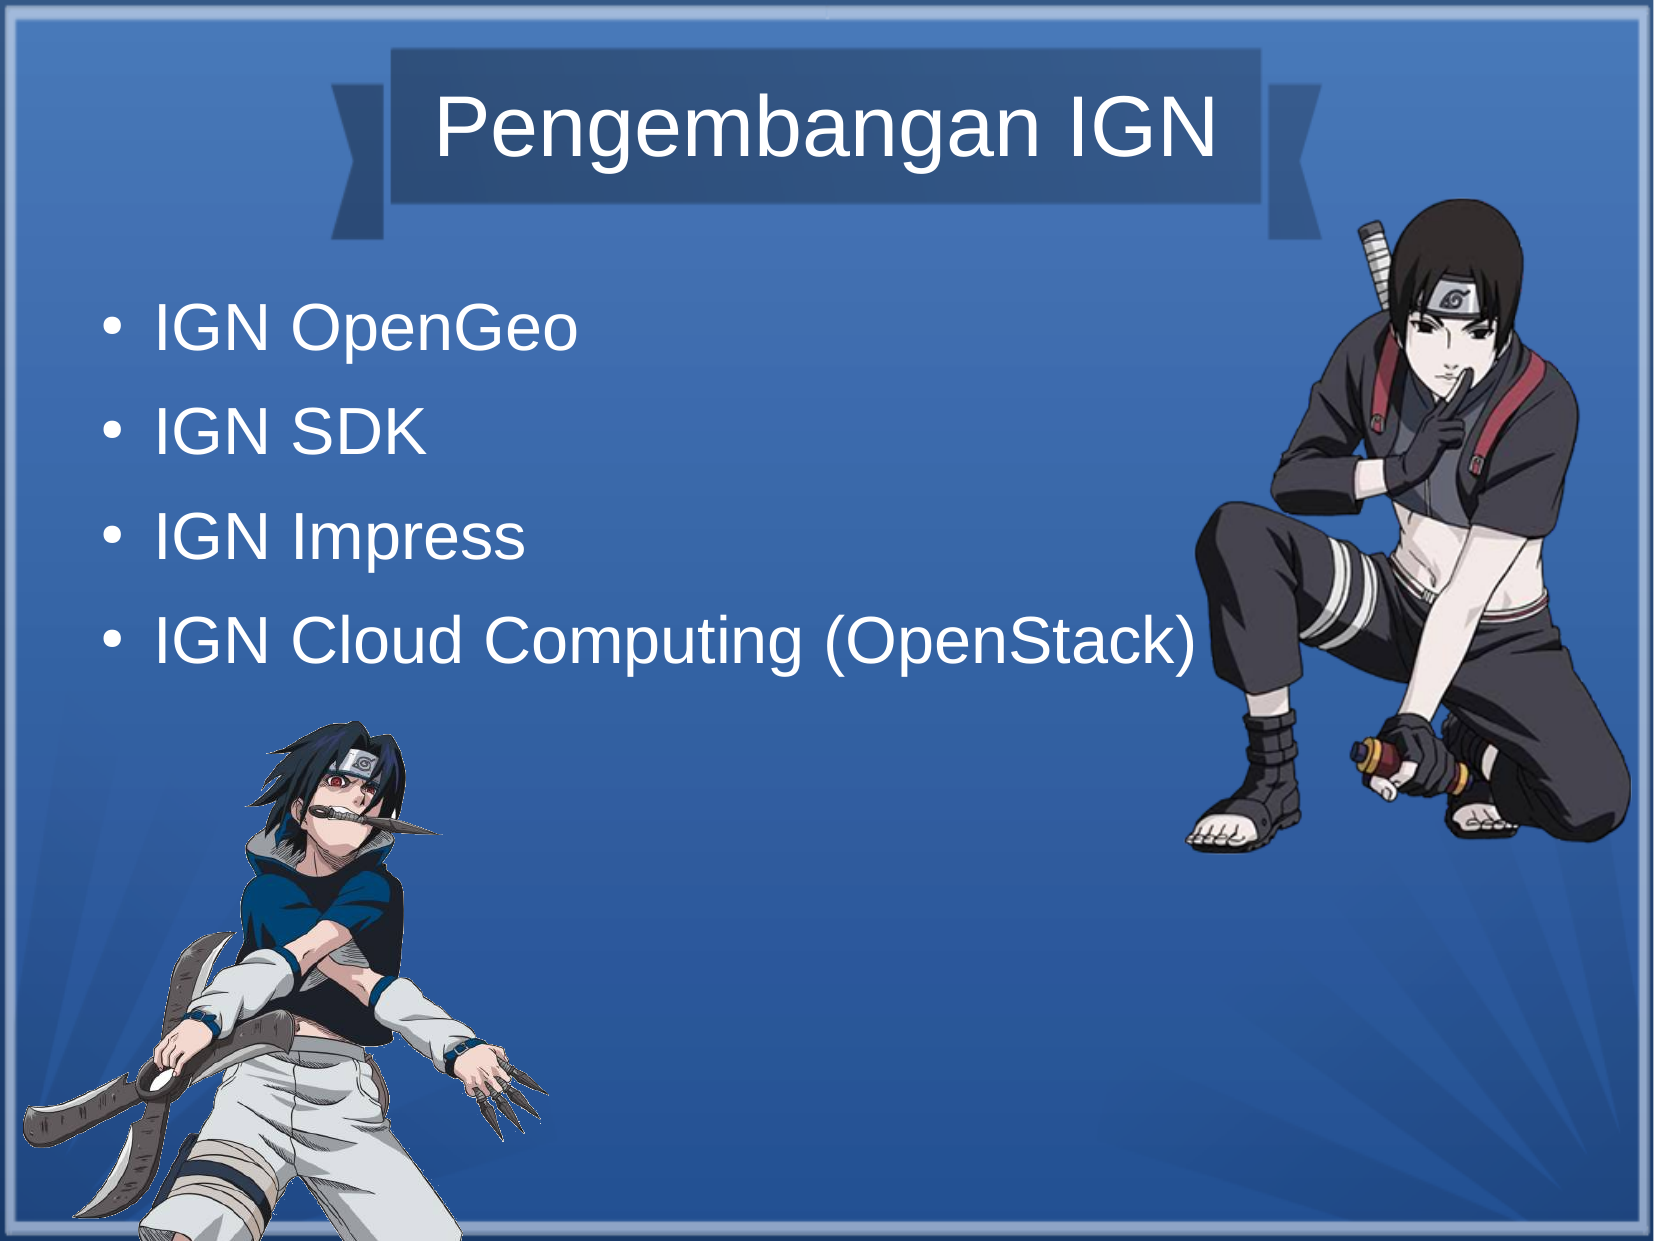

# Pengembangan IGN
IGN OpenGeo
IGN SDK
IGN Impress
IGN Cloud Computing (OpenStack)